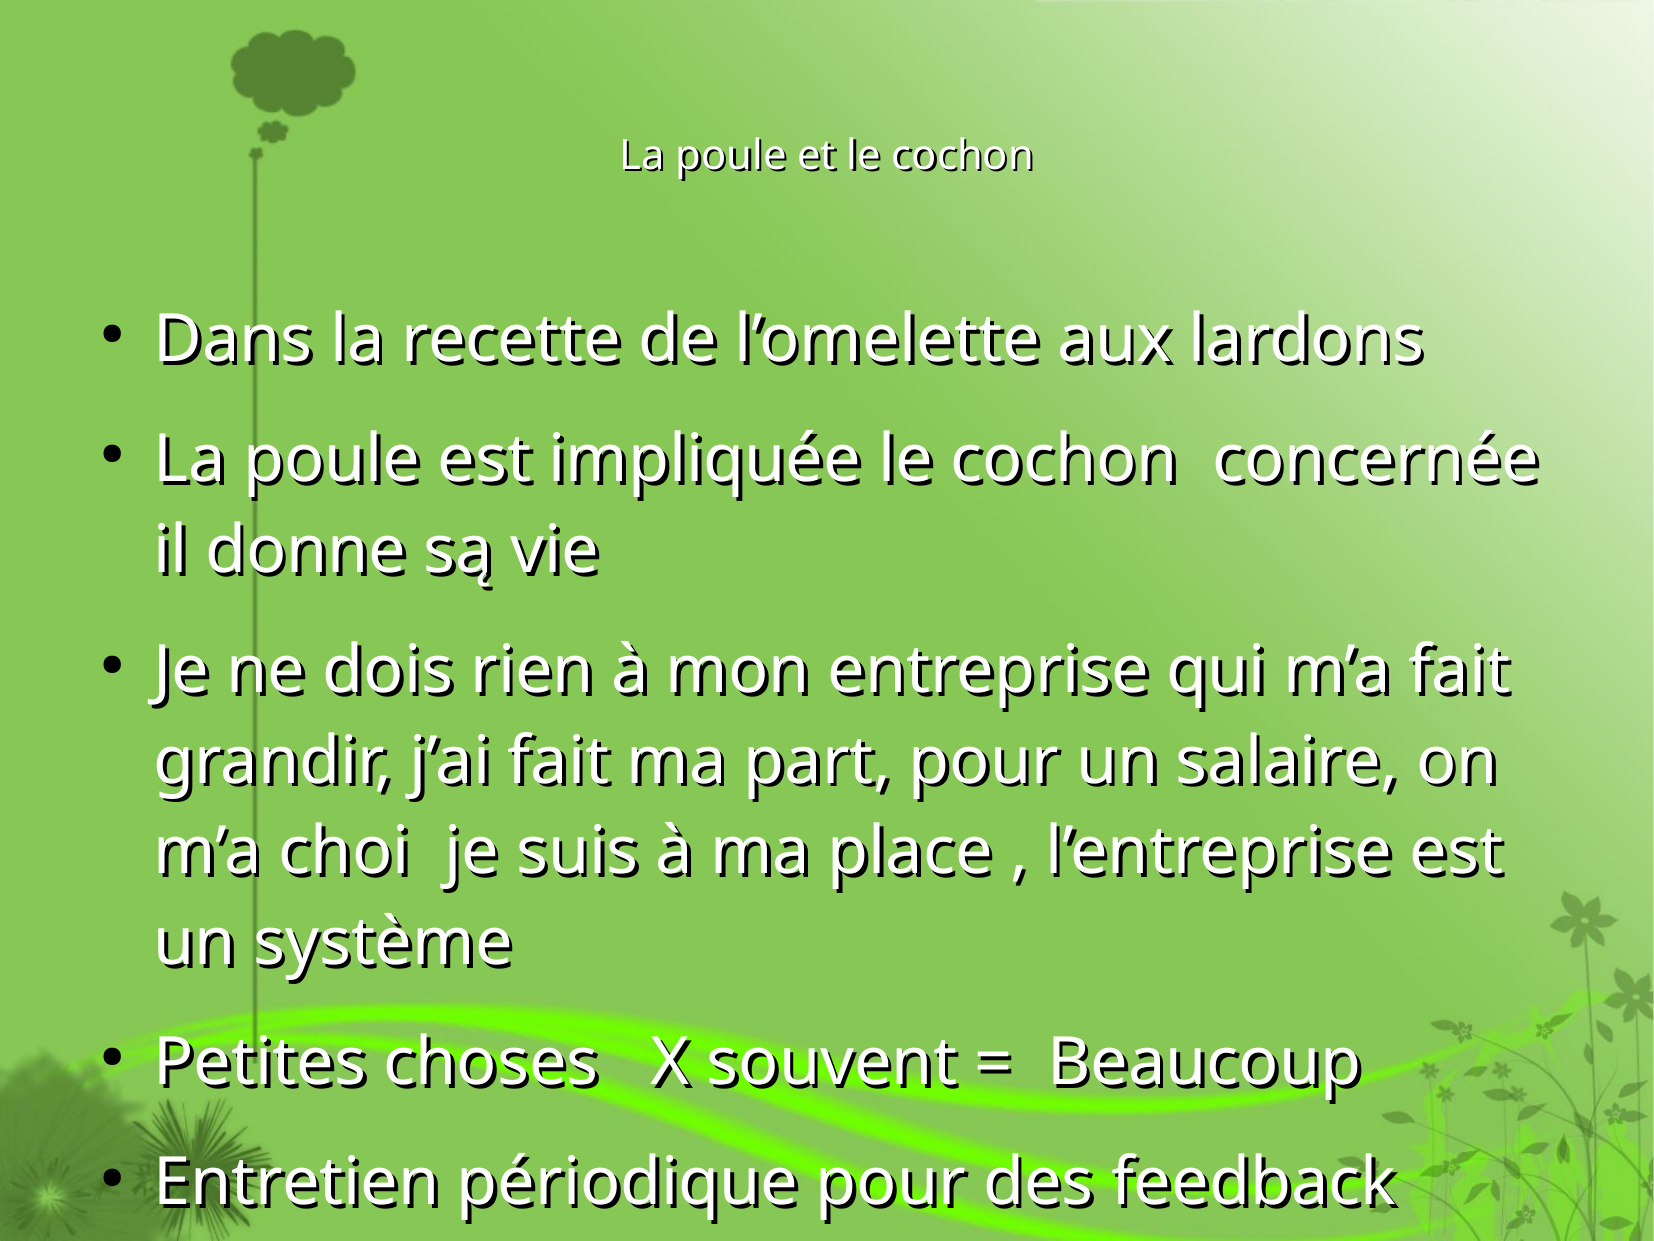

# La poule et le cochon
Dans la recette de l’omelette aux lardons
La poule est impliquée le cochon concernée il donne są vie
Je ne dois rien à mon entreprise qui m’a fait grandir, j’ai fait ma part, pour un salaire, on m’a choi je suis à ma place , l’entreprise est un système
Petites choses X souvent = Beaucoup
Entretien périodique pour des feedback